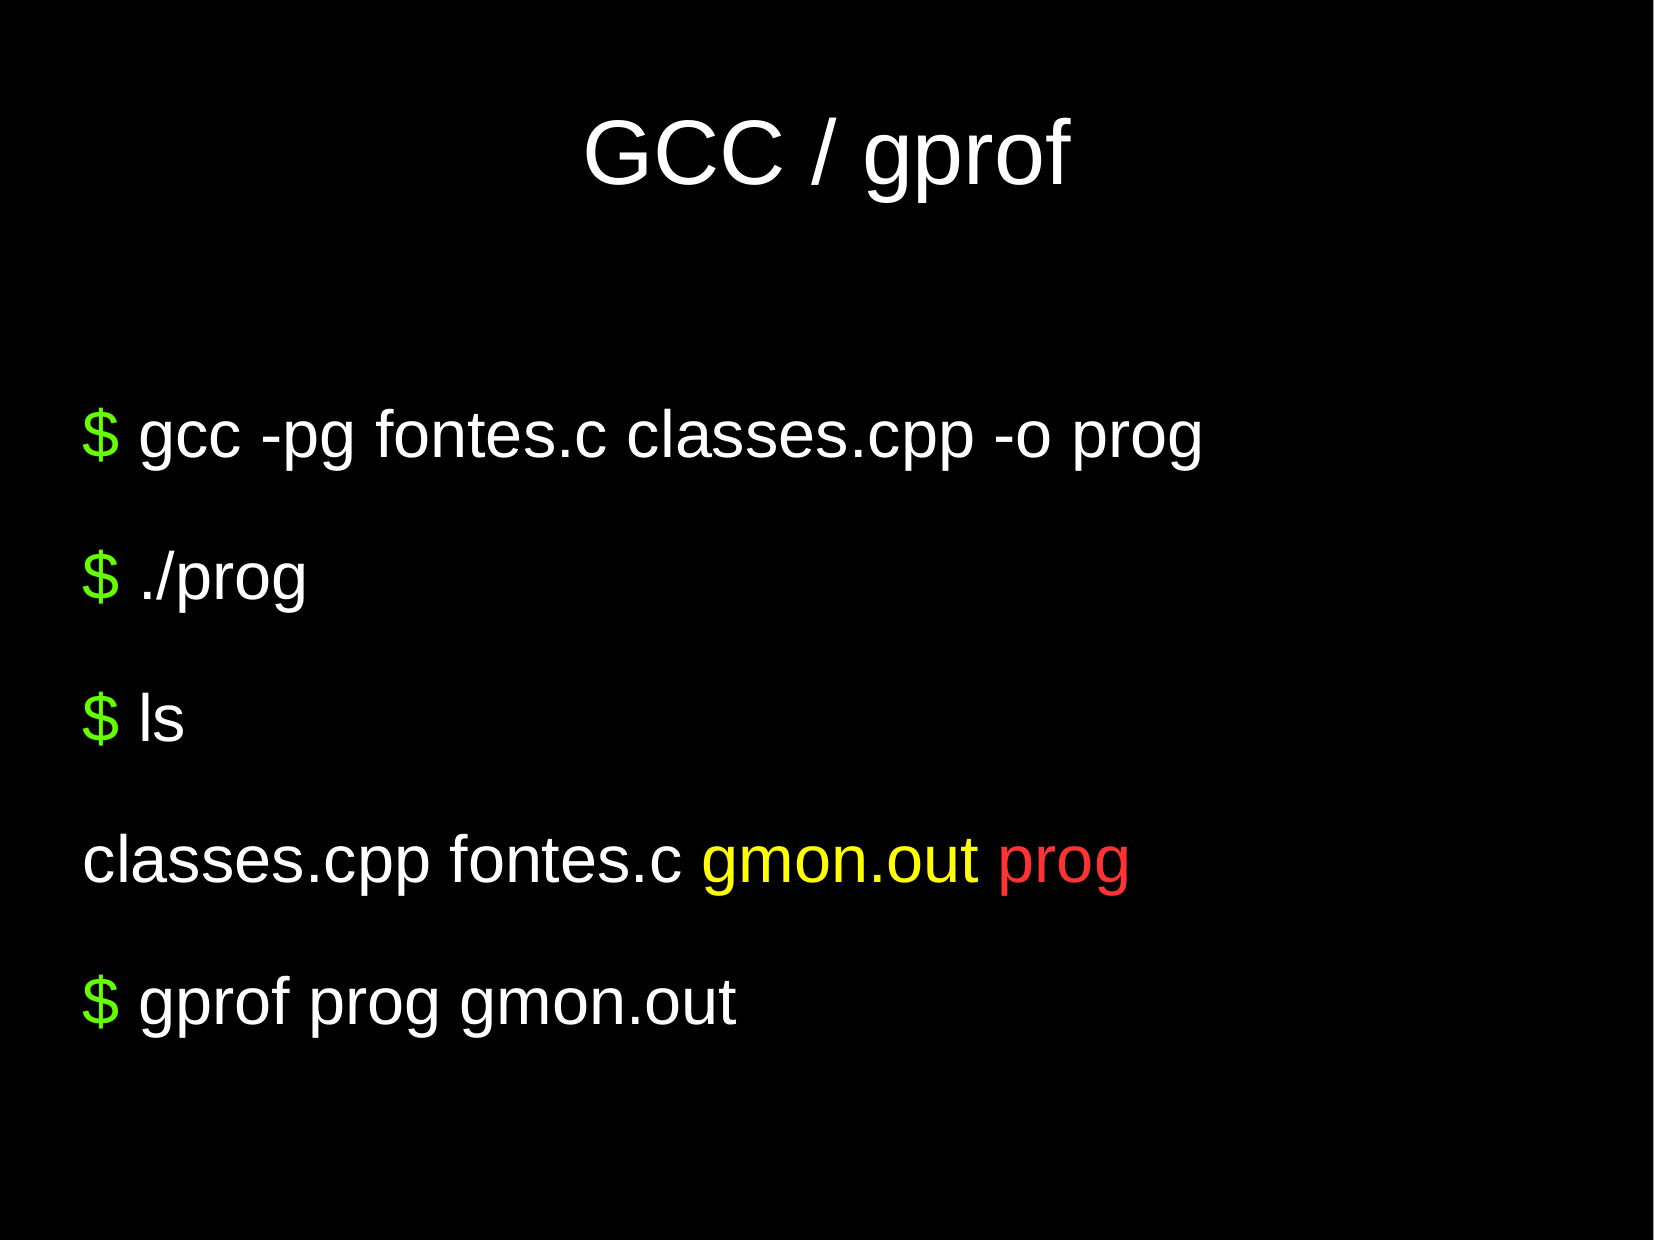

# GCC / gprof
$ gcc -pg fontes.c classes.cpp -o prog
$ ./prog
$ ls
classes.cpp fontes.c gmon.out prog
$ gprof prog gmon.out